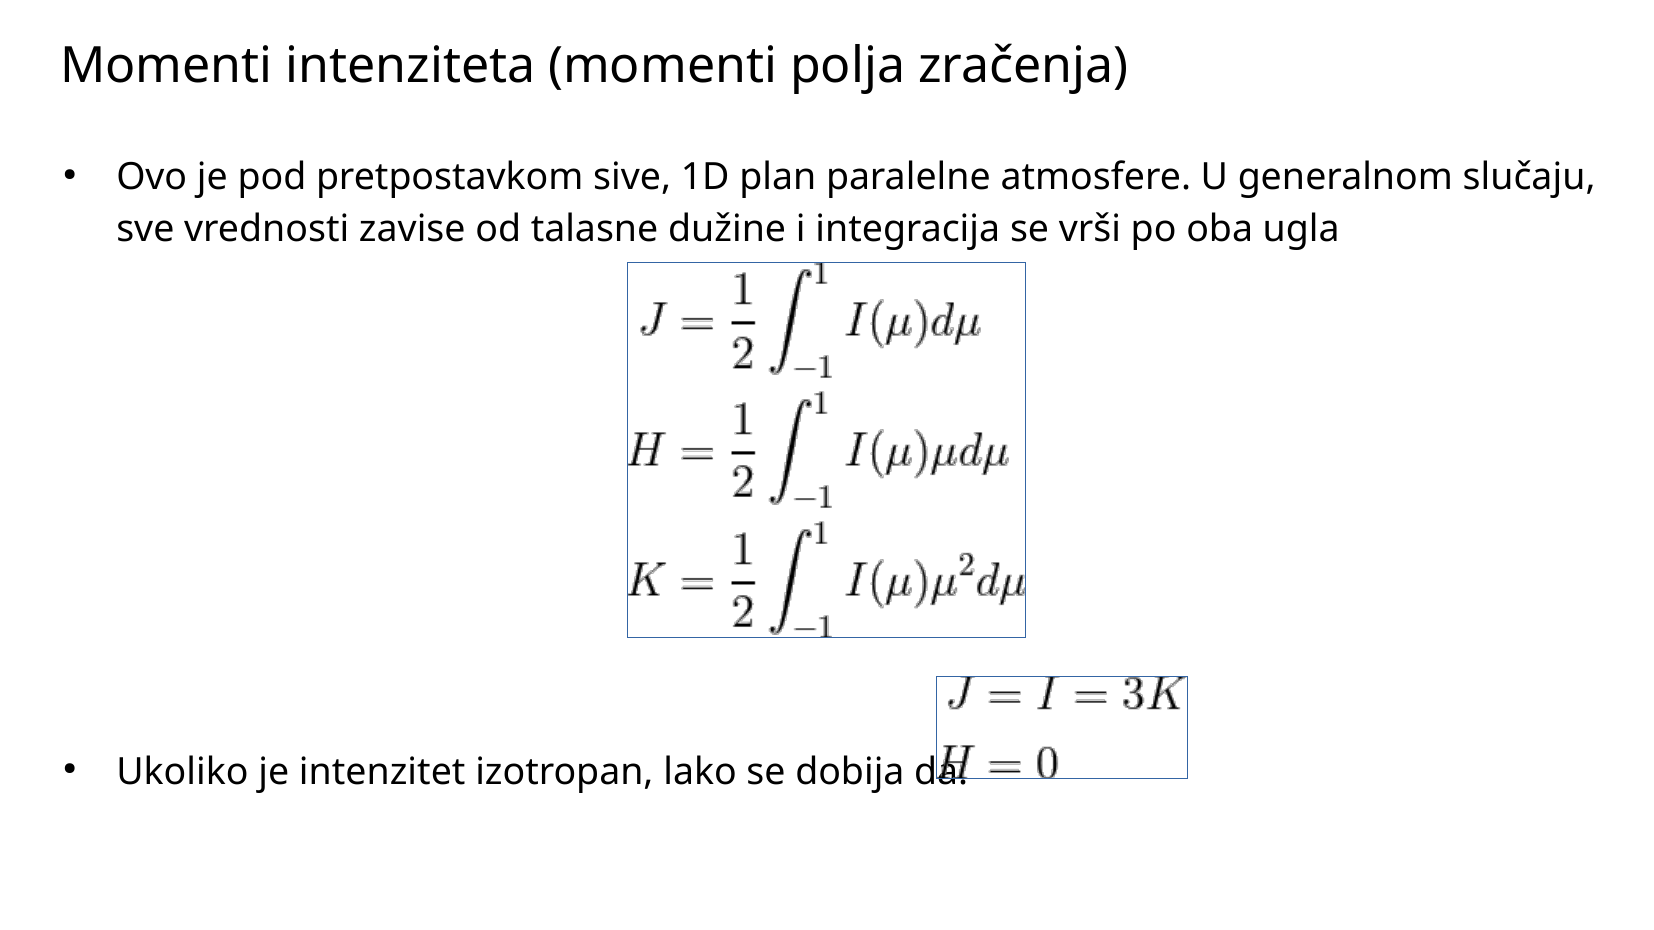

# Momenti intenziteta (momenti polja zračenja)
Ovo je pod pretpostavkom sive, 1D plan paralelne atmosfere. U generalnom slučaju, sve vrednosti zavise od talasne dužine i integracija se vrši po oba ugla
Ukoliko je intenzitet izotropan, lako se dobija da: